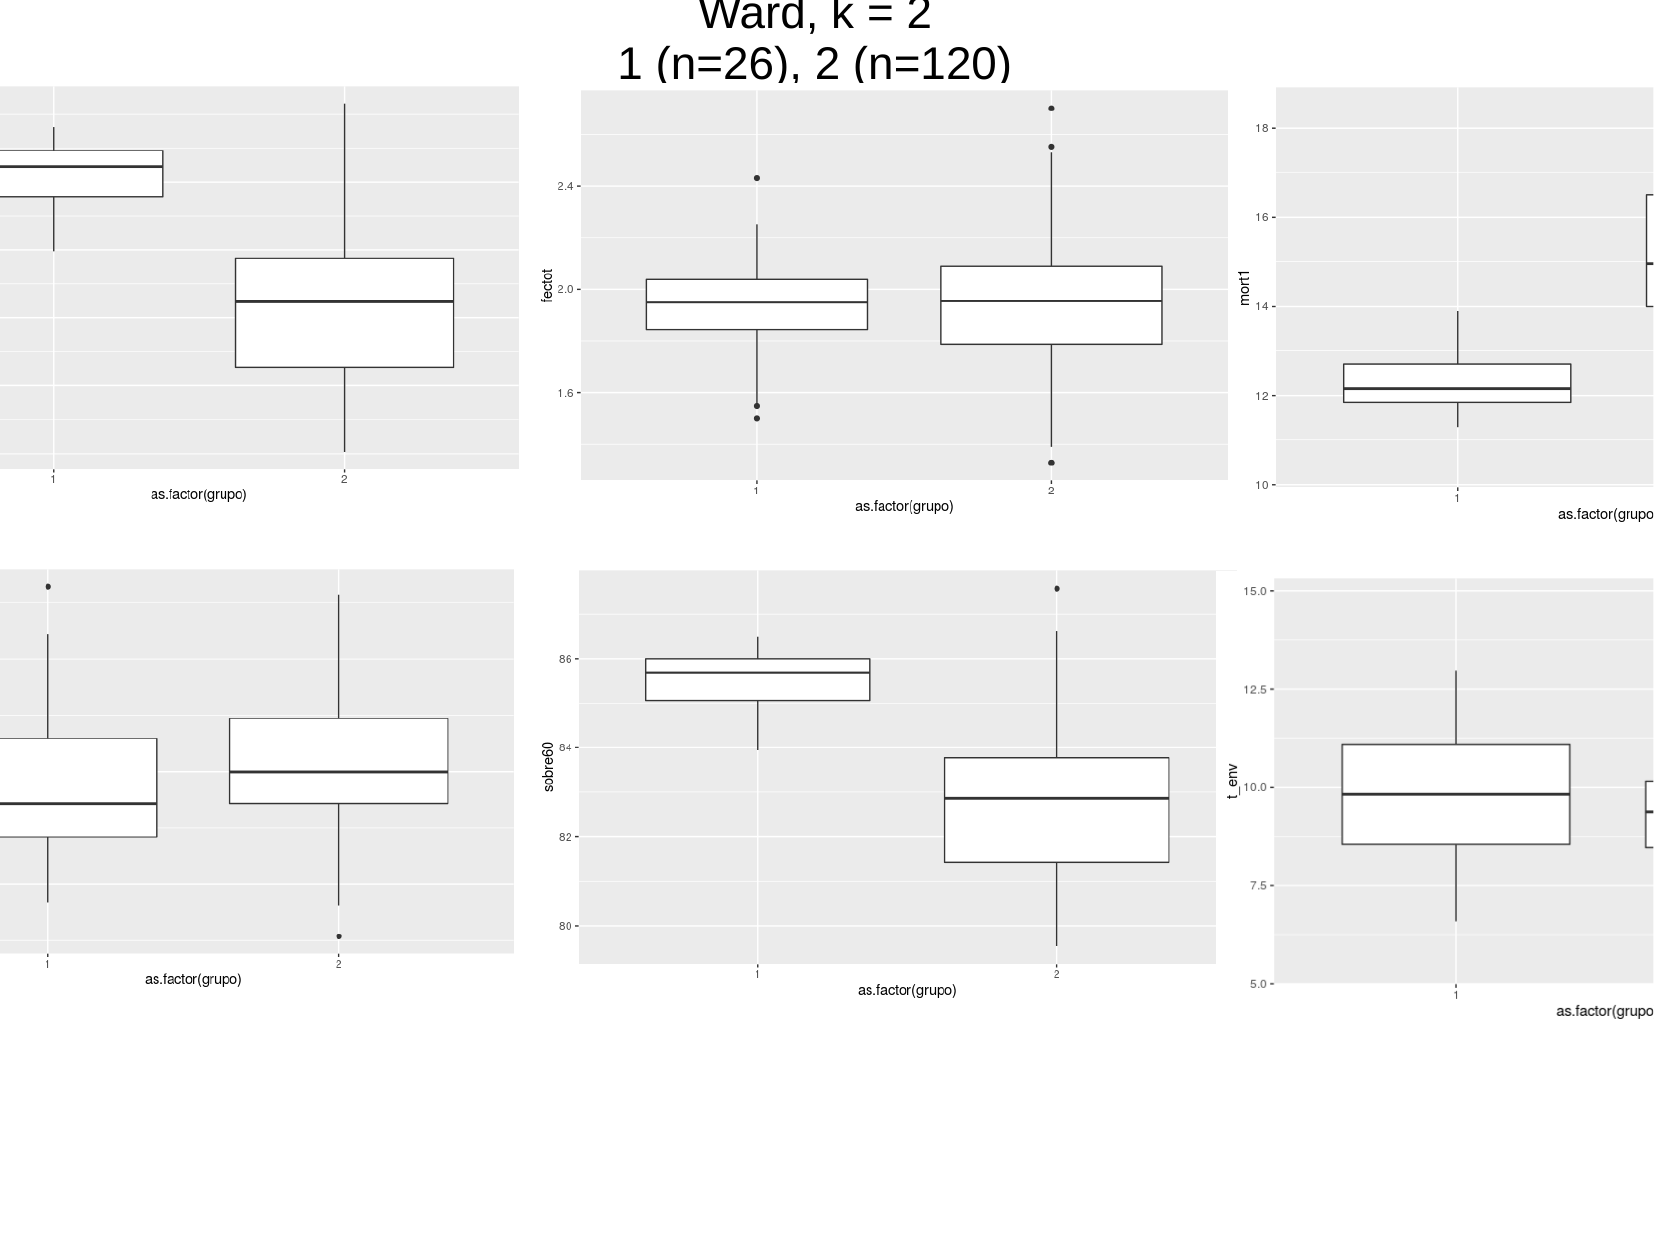

# Ward, k = 2 1 (n=26), 2 (n=120)